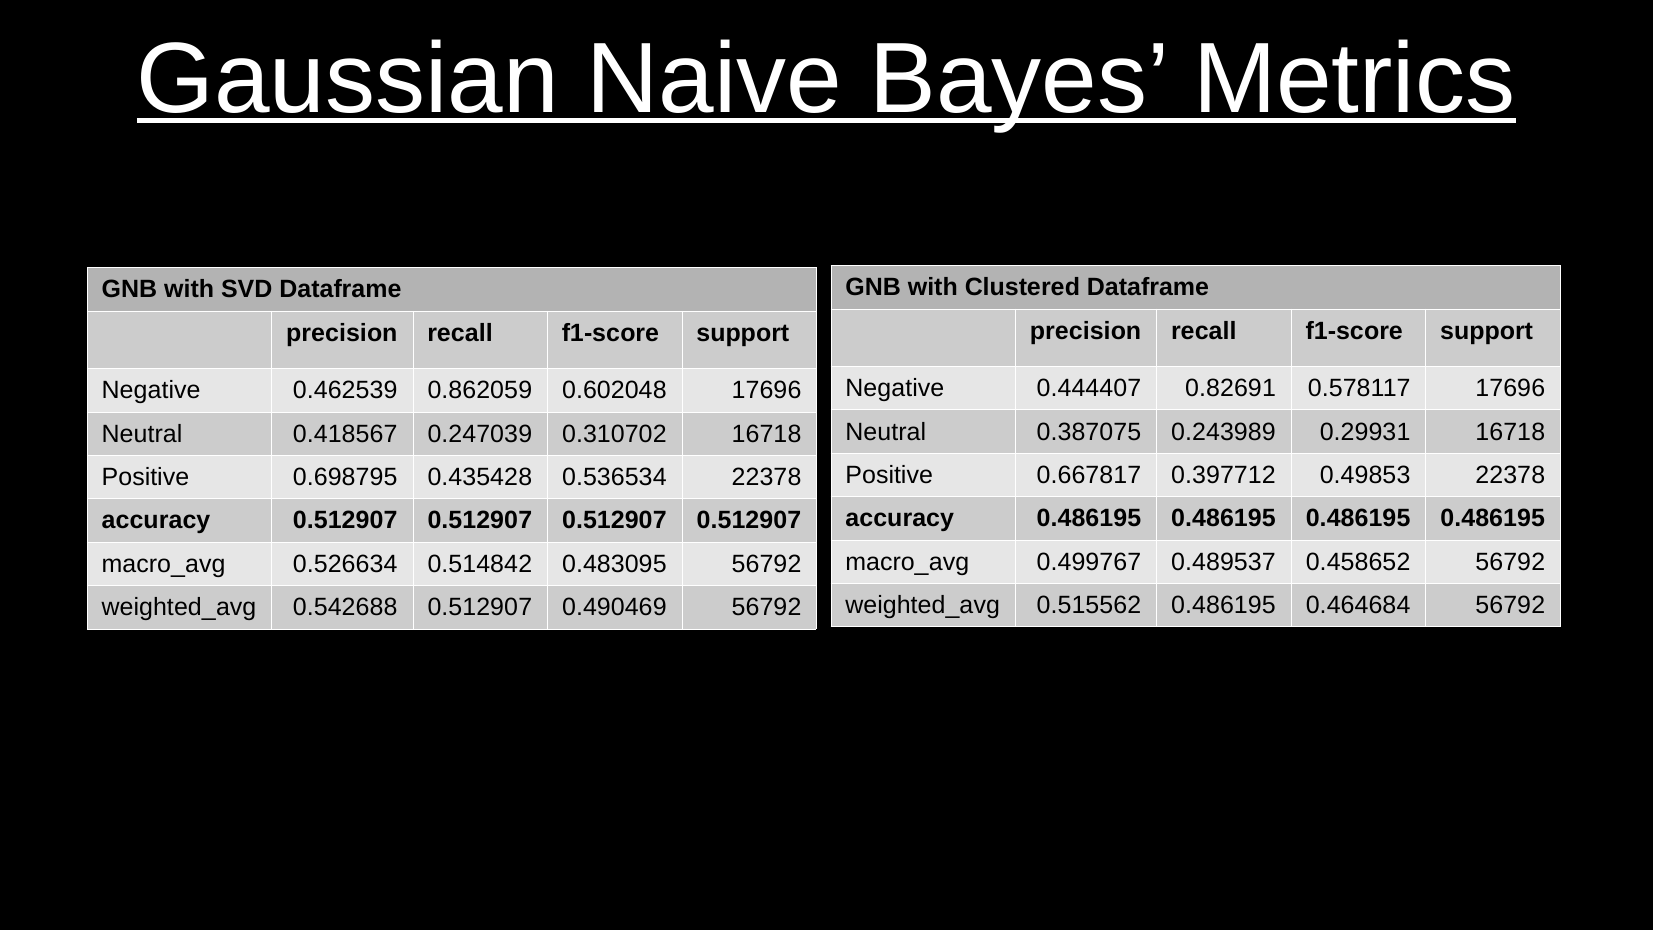

# Gaussian Naive Bayes’ Metrics
| GNB with Clustered Dataframe | | | | |
| --- | --- | --- | --- | --- |
| | precision | recall | f1-score | support |
| Negative | 0.444407 | 0.82691 | 0.578117 | 17696 |
| Neutral | 0.387075 | 0.243989 | 0.29931 | 16718 |
| Positive | 0.667817 | 0.397712 | 0.49853 | 22378 |
| accuracy | 0.486195 | 0.486195 | 0.486195 | 0.486195 |
| macro\_avg | 0.499767 | 0.489537 | 0.458652 | 56792 |
| weighted\_avg | 0.515562 | 0.486195 | 0.464684 | 56792 |
| GNB with SVD Dataframe | | | | |
| --- | --- | --- | --- | --- |
| | precision | recall | f1-score | support |
| Negative | 0.462539 | 0.862059 | 0.602048 | 17696 |
| Neutral | 0.418567 | 0.247039 | 0.310702 | 16718 |
| Positive | 0.698795 | 0.435428 | 0.536534 | 22378 |
| accuracy | 0.512907 | 0.512907 | 0.512907 | 0.512907 |
| macro\_avg | 0.526634 | 0.514842 | 0.483095 | 56792 |
| weighted\_avg | 0.542688 | 0.512907 | 0.490469 | 56792 |